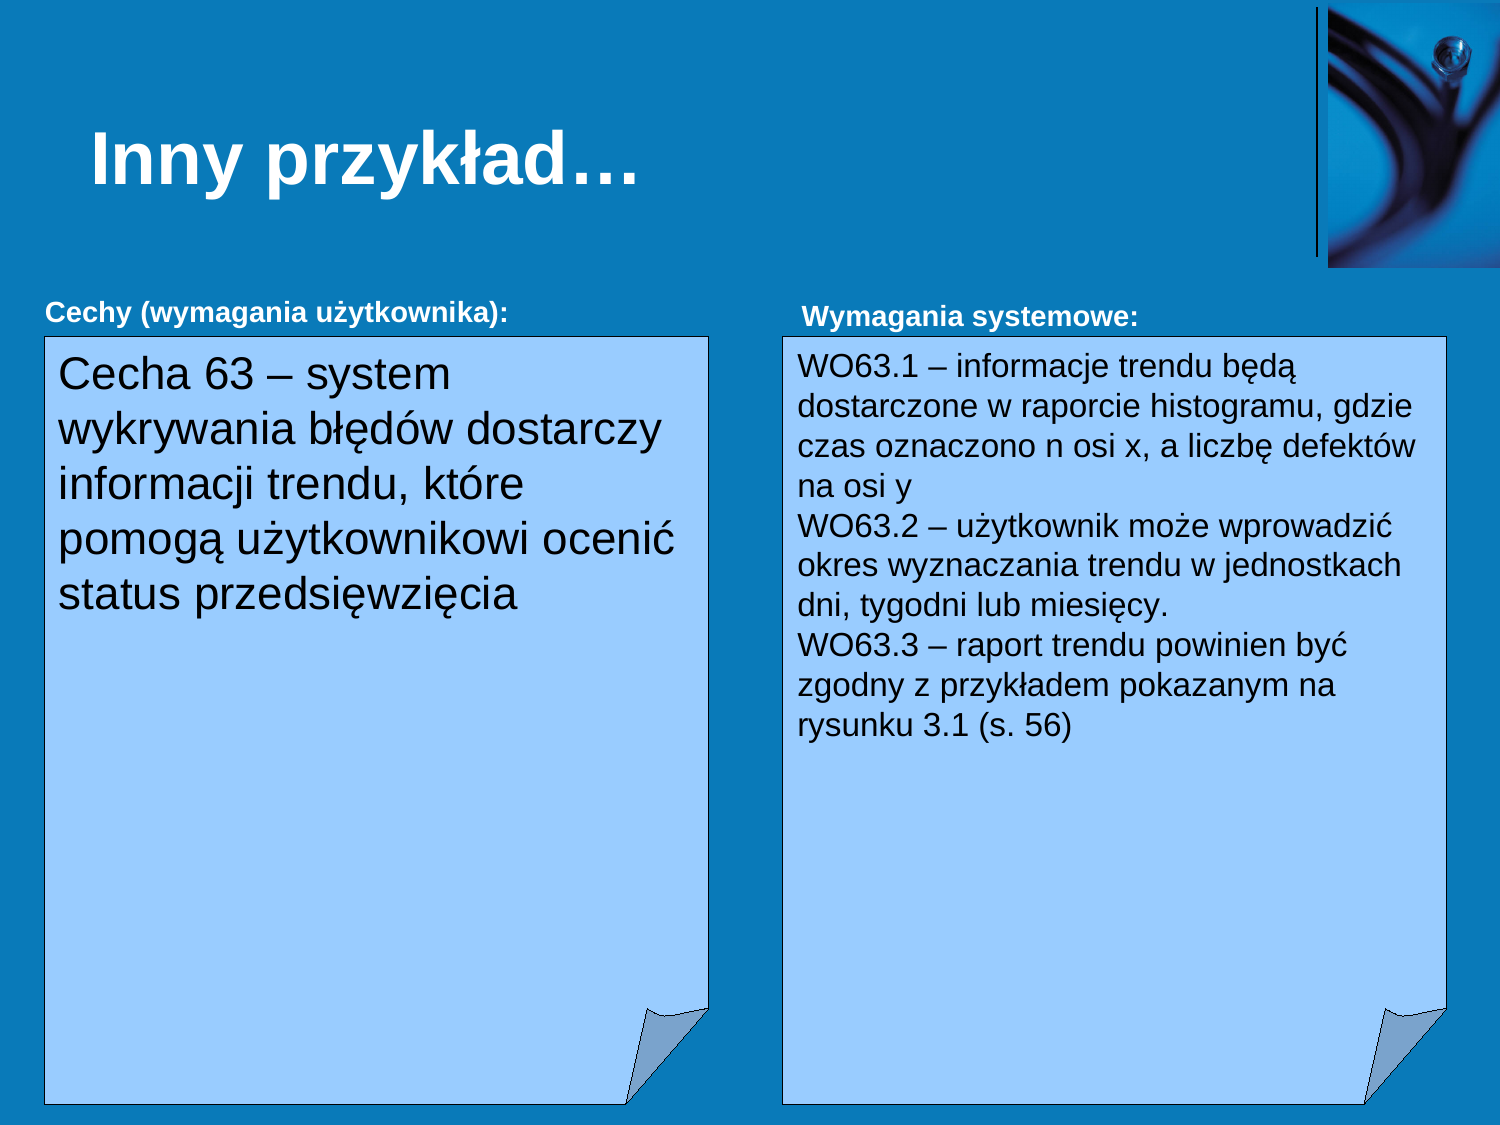

# Inny przykład…
Cechy (wymagania użytkownika):
Wymagania systemowe:
Cecha 63 – system wykrywania błędów dostarczy informacji trendu, które pomogą użytkownikowi ocenić status przedsięwzięcia
WO63.1 – informacje trendu będą dostarczone w raporcie histogramu, gdzie czas oznaczono n osi x, a liczbę defektów na osi y
WO63.2 – użytkownik może wprowadzić okres wyznaczania trendu w jednostkach dni, tygodni lub miesięcy.
WO63.3 – raport trendu powinien być zgodny z przykładem pokazanym na rysunku 3.1 (s. 56)
12